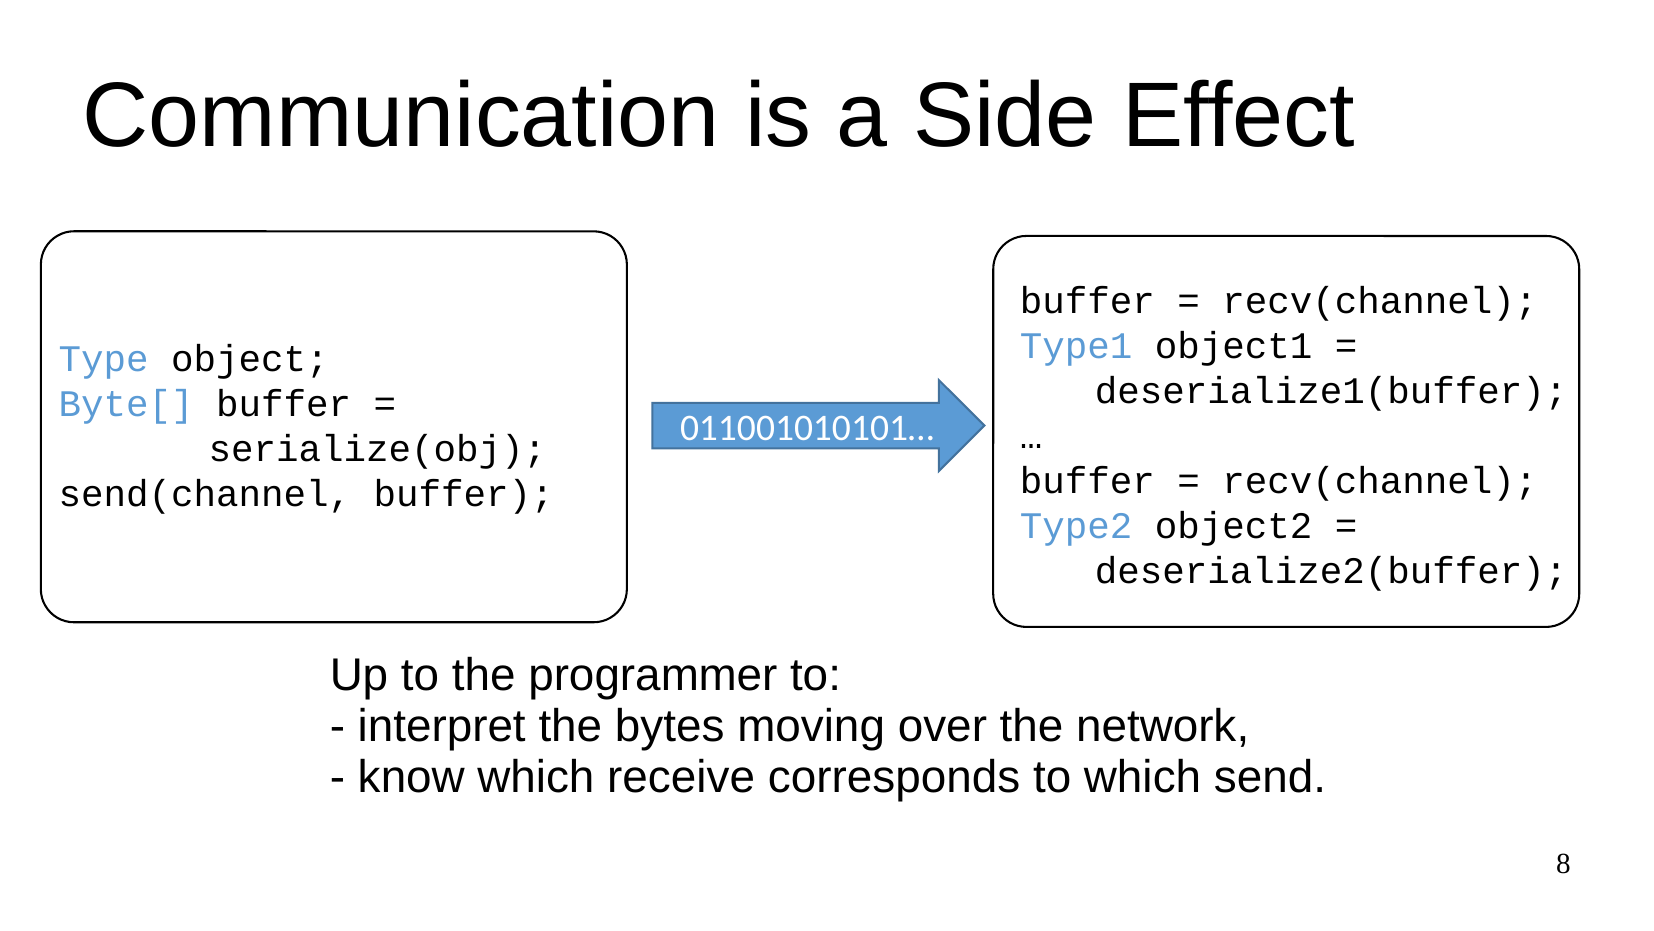

# Communication is a Side Effect
Type object;
Byte[] buffer =
		serialize(obj);
send(channel, buffer);
buffer = recv(channel);
Type1 object1 =
	deserialize1(buffer);
…
buffer = recv(channel);
Type2 object2 =
	deserialize2(buffer);
011001010101…
Up to the programmer to:
- interpret the bytes moving over the network,
- know which receive corresponds to which send.
8